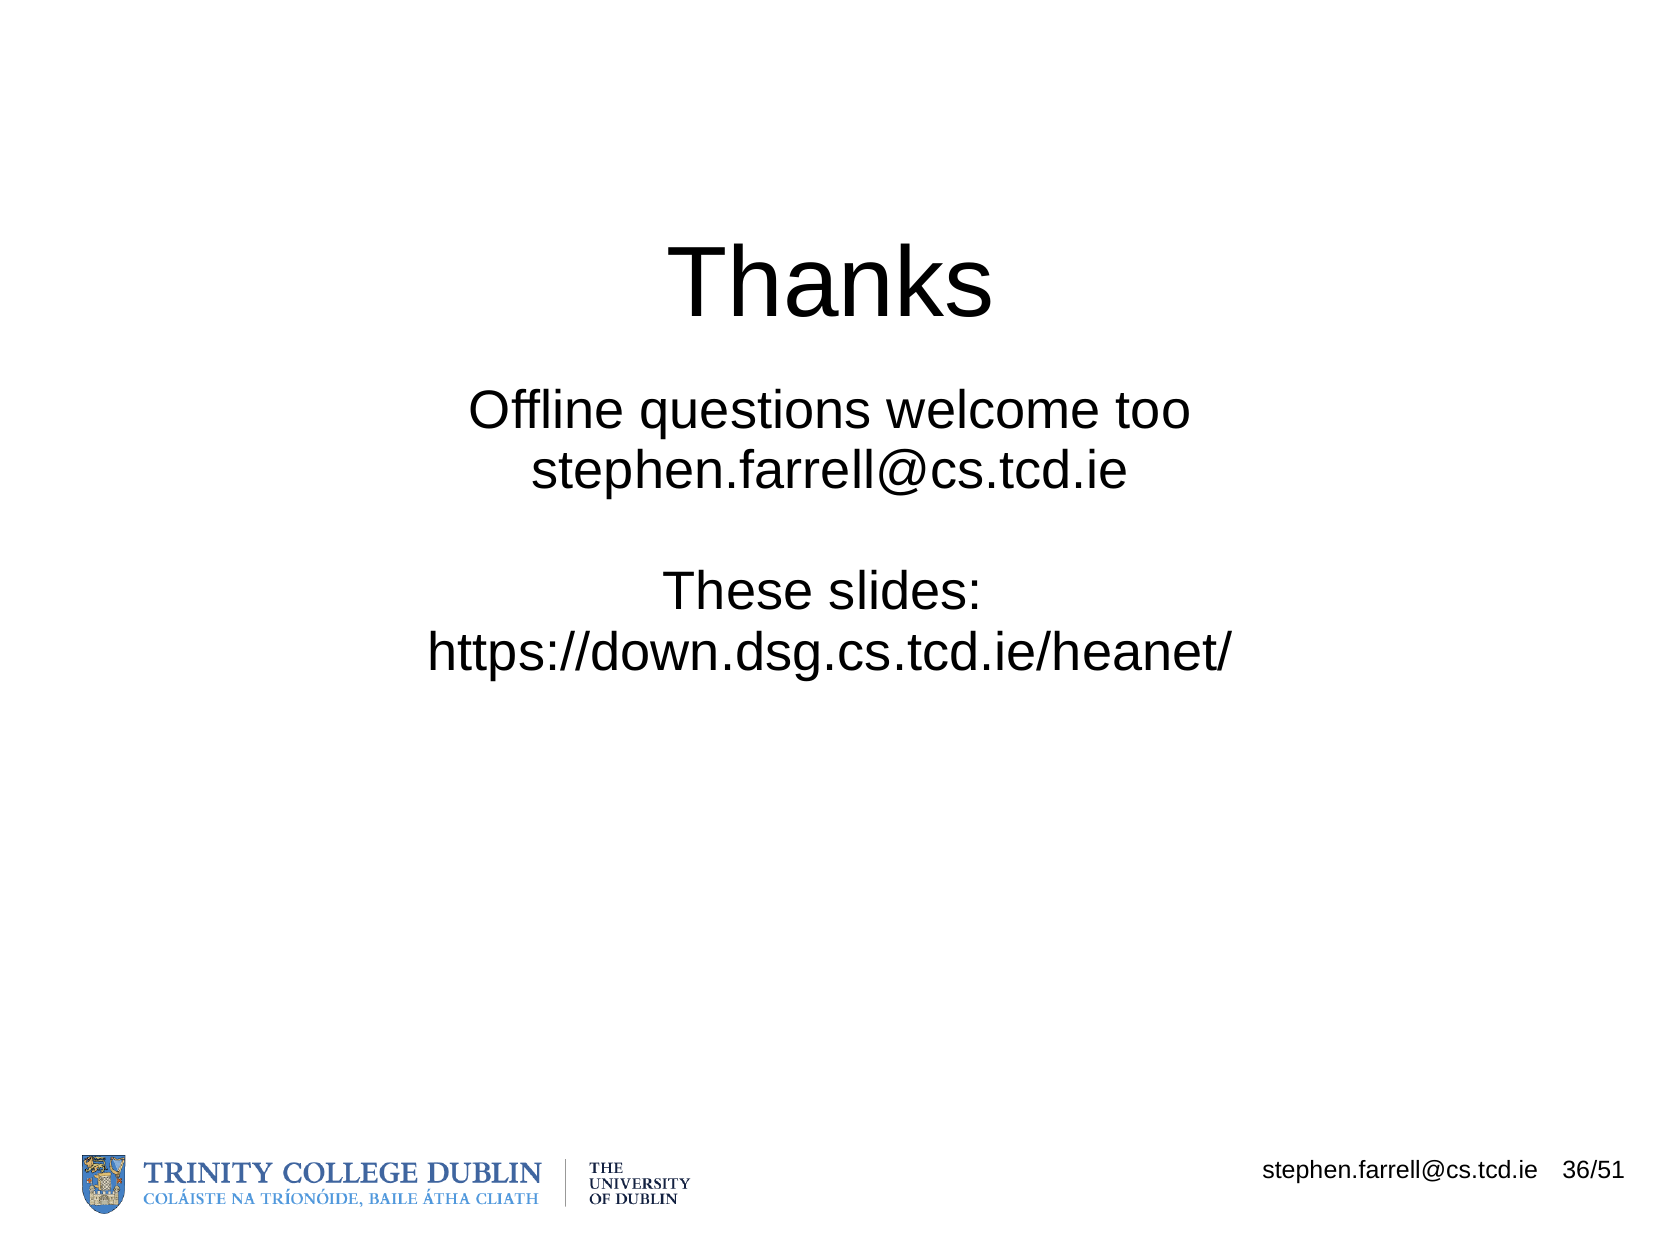

Thanks
Offline questions welcome too
stephen.farrell@cs.tcd.ie
These slides:
https://down.dsg.cs.tcd.ie/heanet/